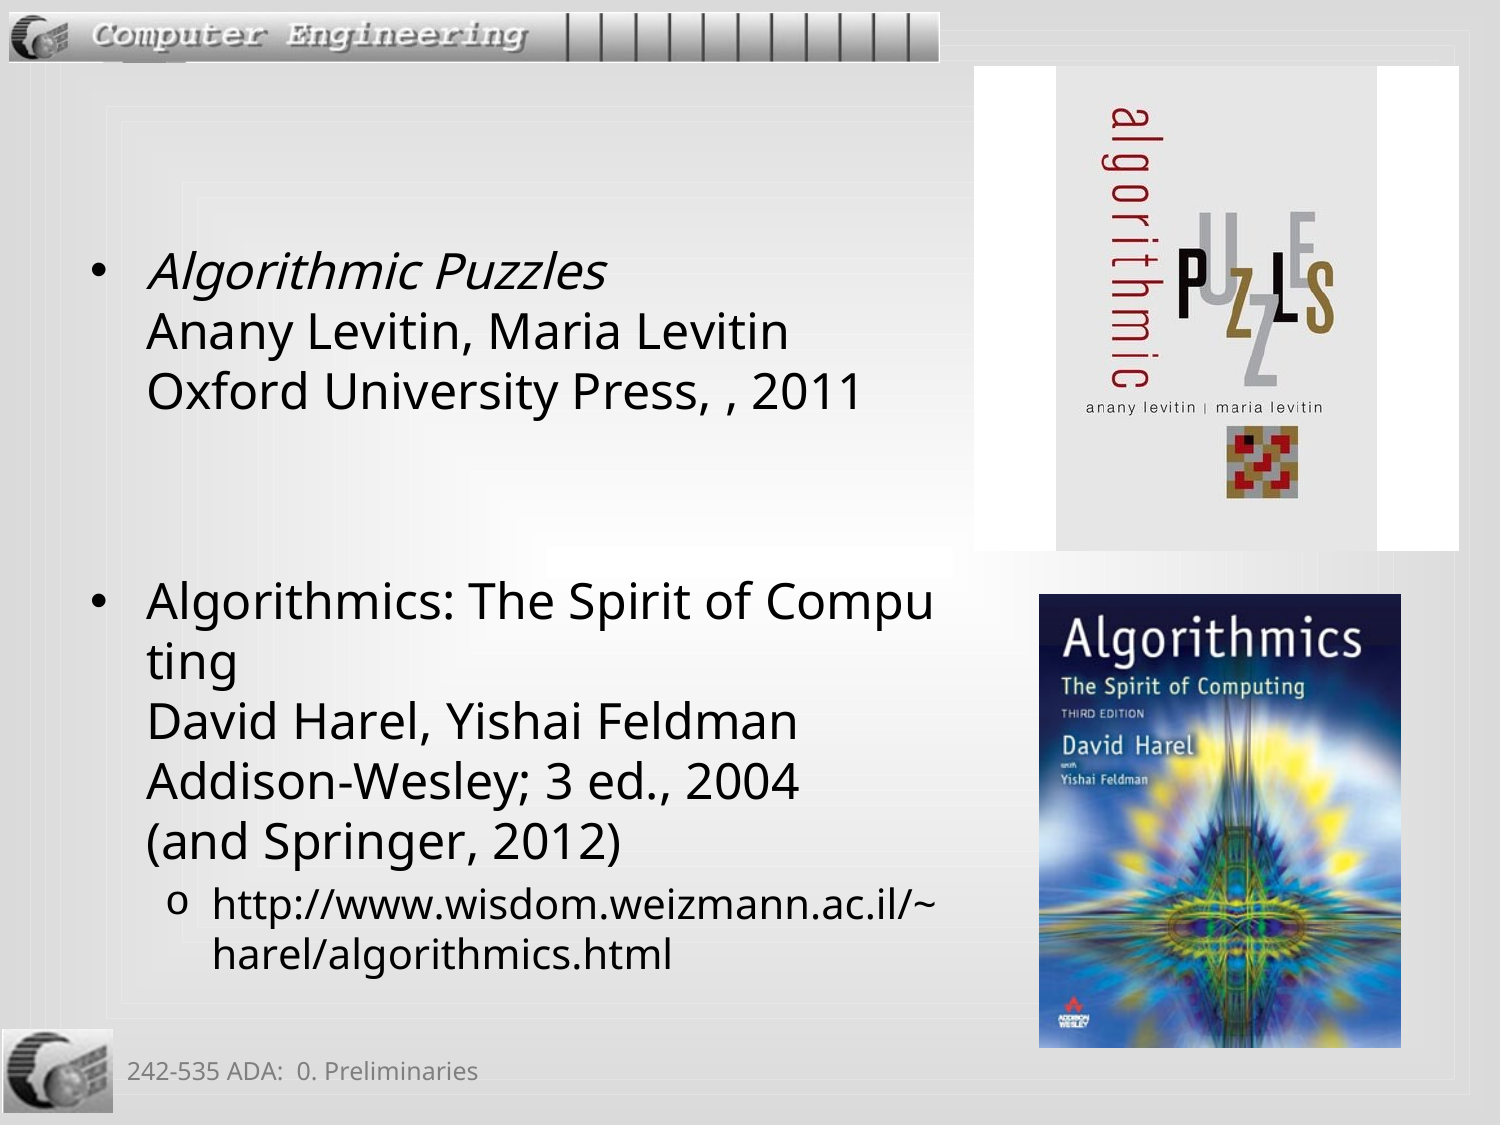

Algorithmic Puzzles
Anany Levitin, Maria Levitin
Oxford University Press, , 2011
Algorithmics: The Spirit of Computing
David Harel, Yishai Feldman
Addison-Wesley; 3 ed., 2004
(and Springer, 2012)
http://www.wisdom.weizmann.ac.il/~harel/algorithmics.html